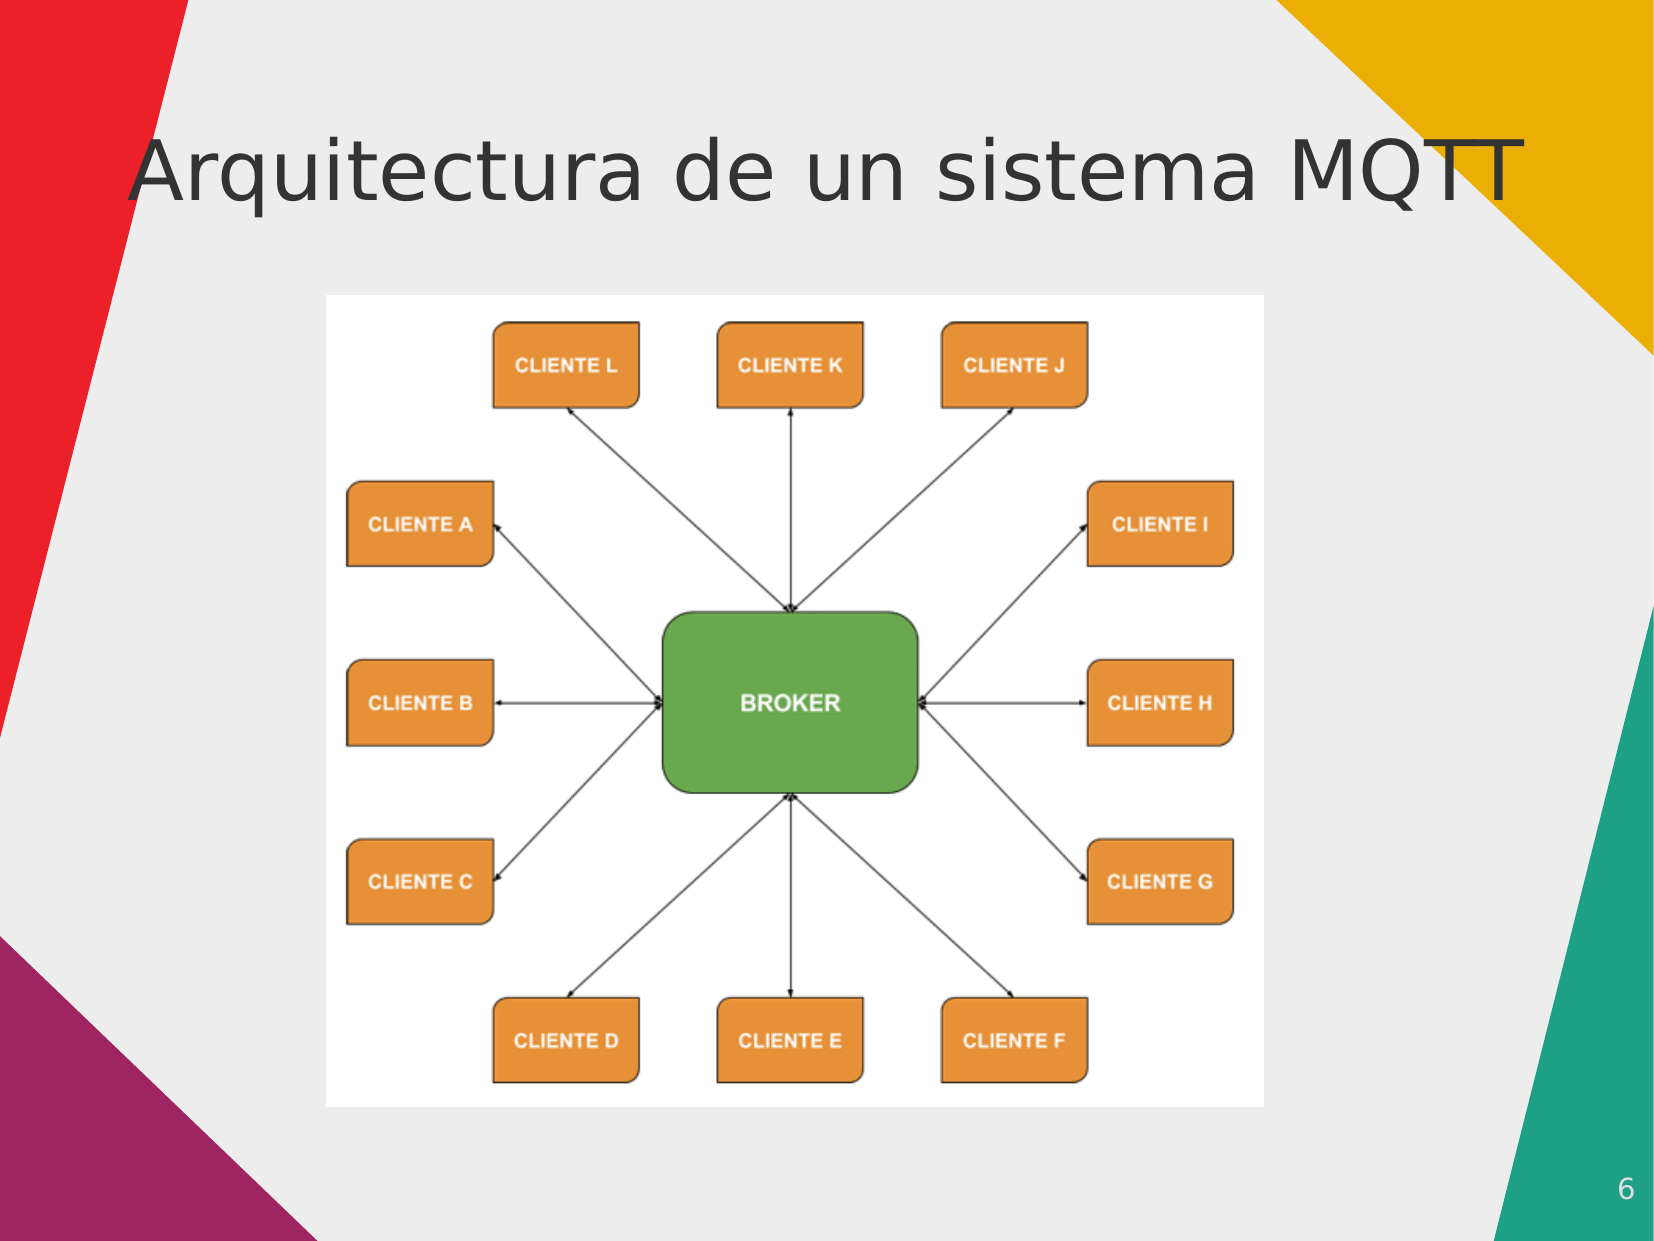

# Arquitectura de un sistema MQTT
6